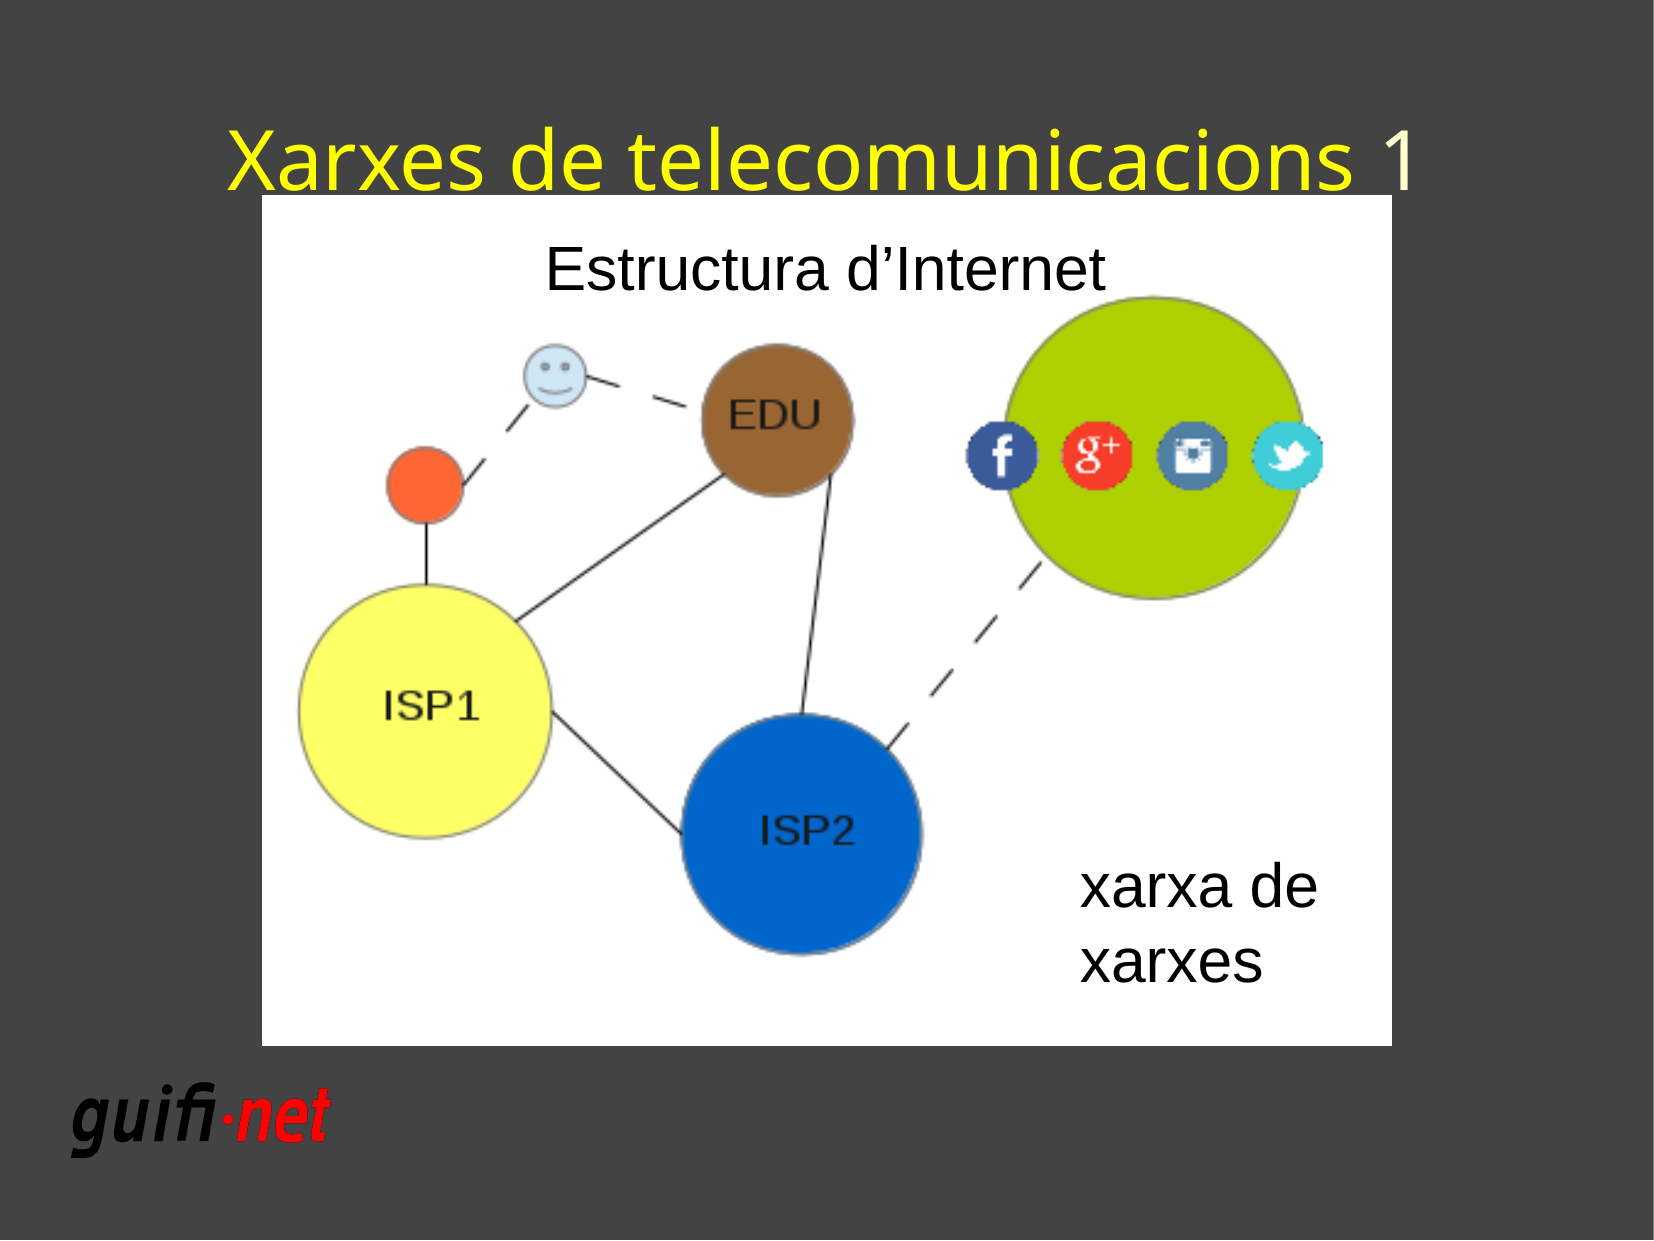

# Xarxes de telecomunicacions 1
Estructura d’Internet
xarxa de xarxes